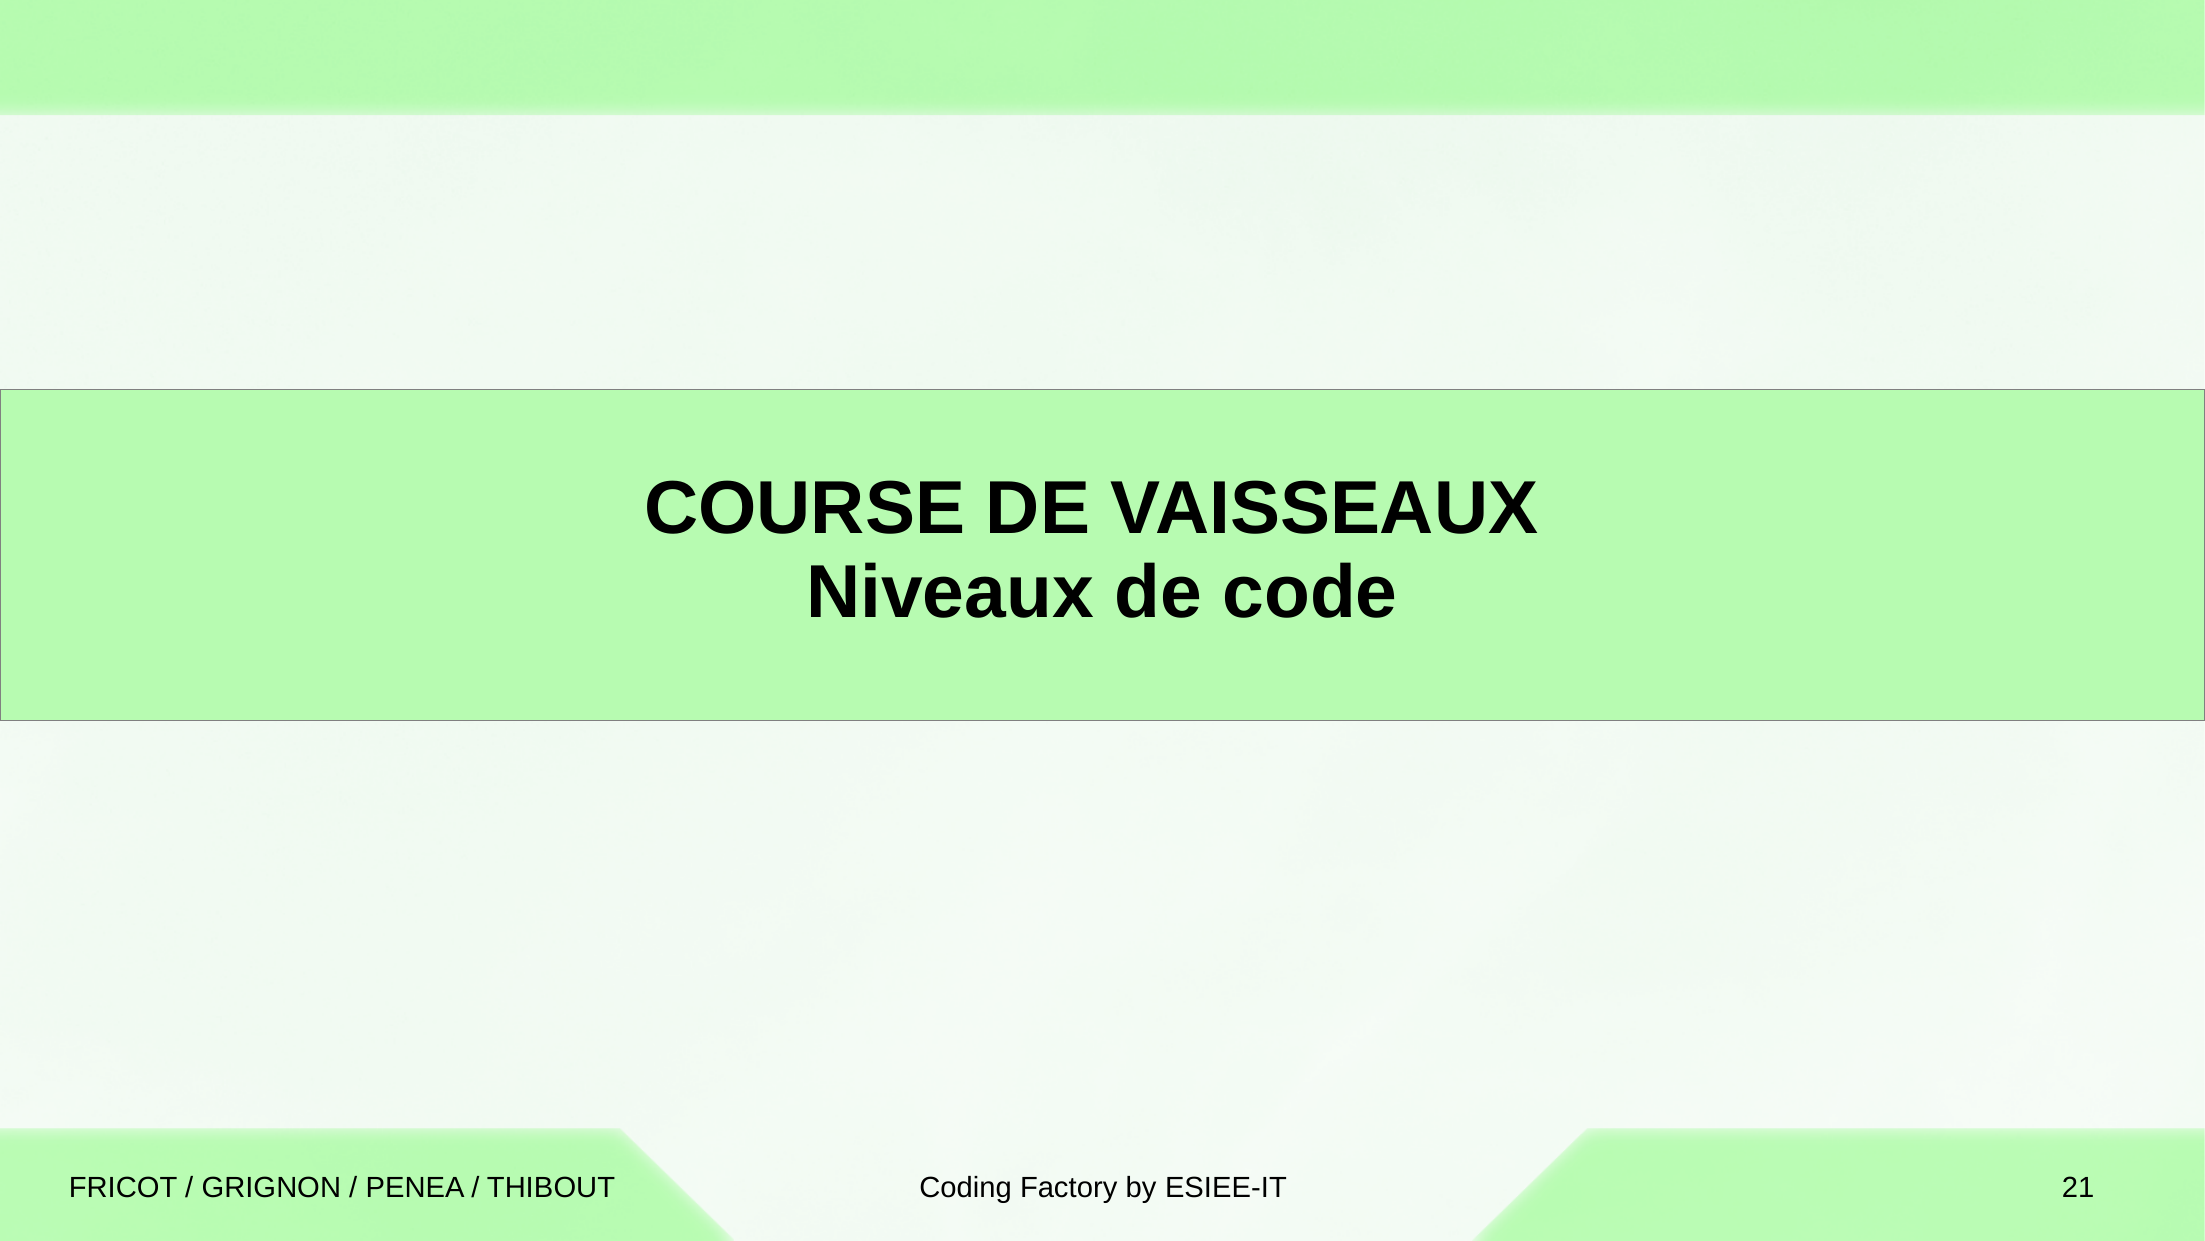

# COURSE DE VAISSEAUX
Niveaux de code
FRICOT / GRIGNON / PENEA / THIBOUT
Coding Factory by ESIEE-IT
21